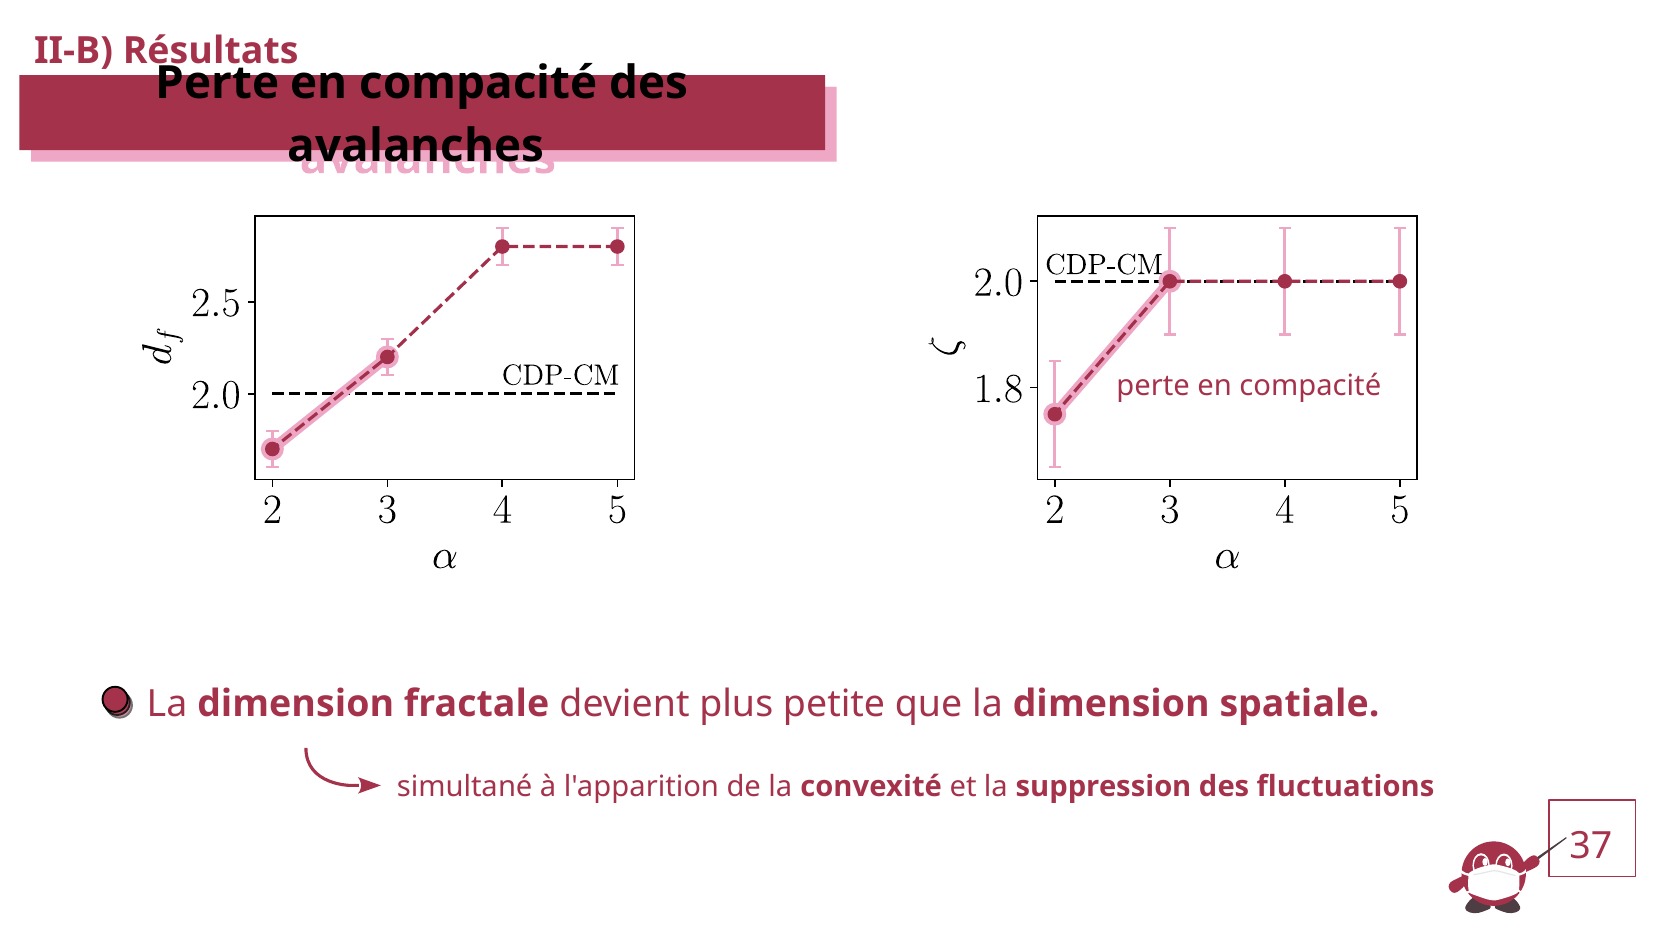

II-B) Résultats
Perte en compacité des avalanches
perte en compacité
 La dimension fractale devient plus petite que la dimension spatiale.
simultané à l'apparition de la convexité et la suppression des fluctuations